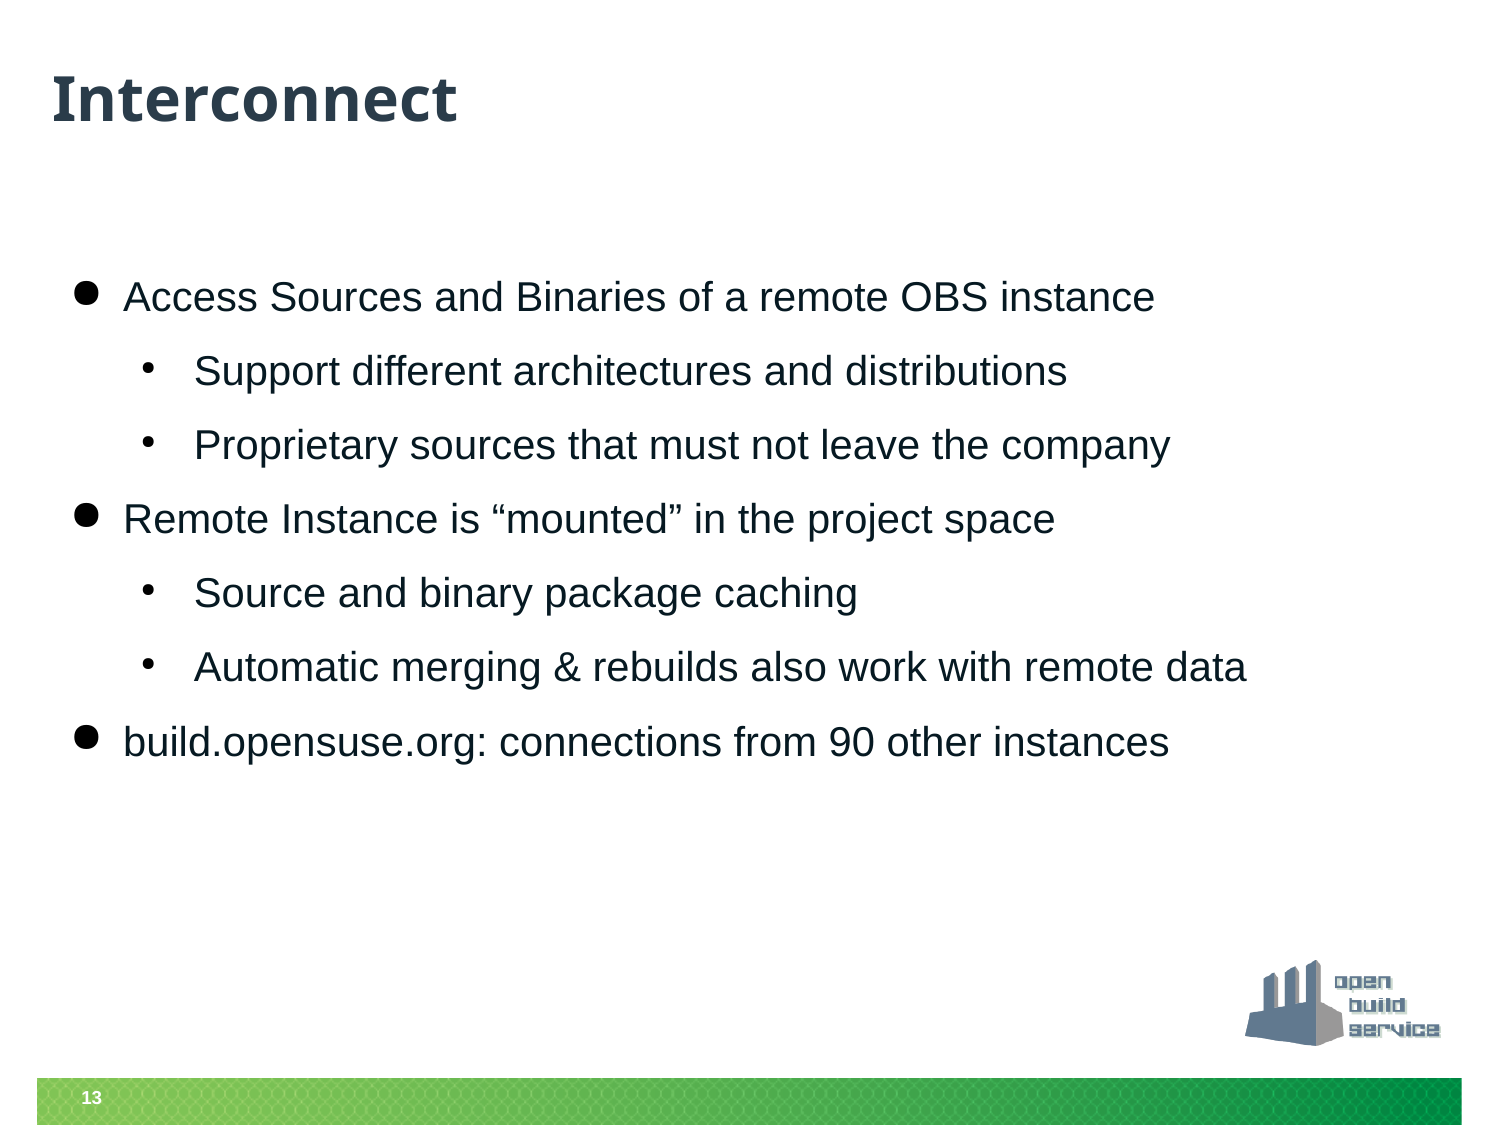

# Interconnect
Access Sources and Binaries of a remote OBS instance
Support different architectures and distributions
Proprietary sources that must not leave the company
Remote Instance is “mounted” in the project space
Source and binary package caching
Automatic merging & rebuilds also work with remote data
build.opensuse.org: connections from 90 other instances